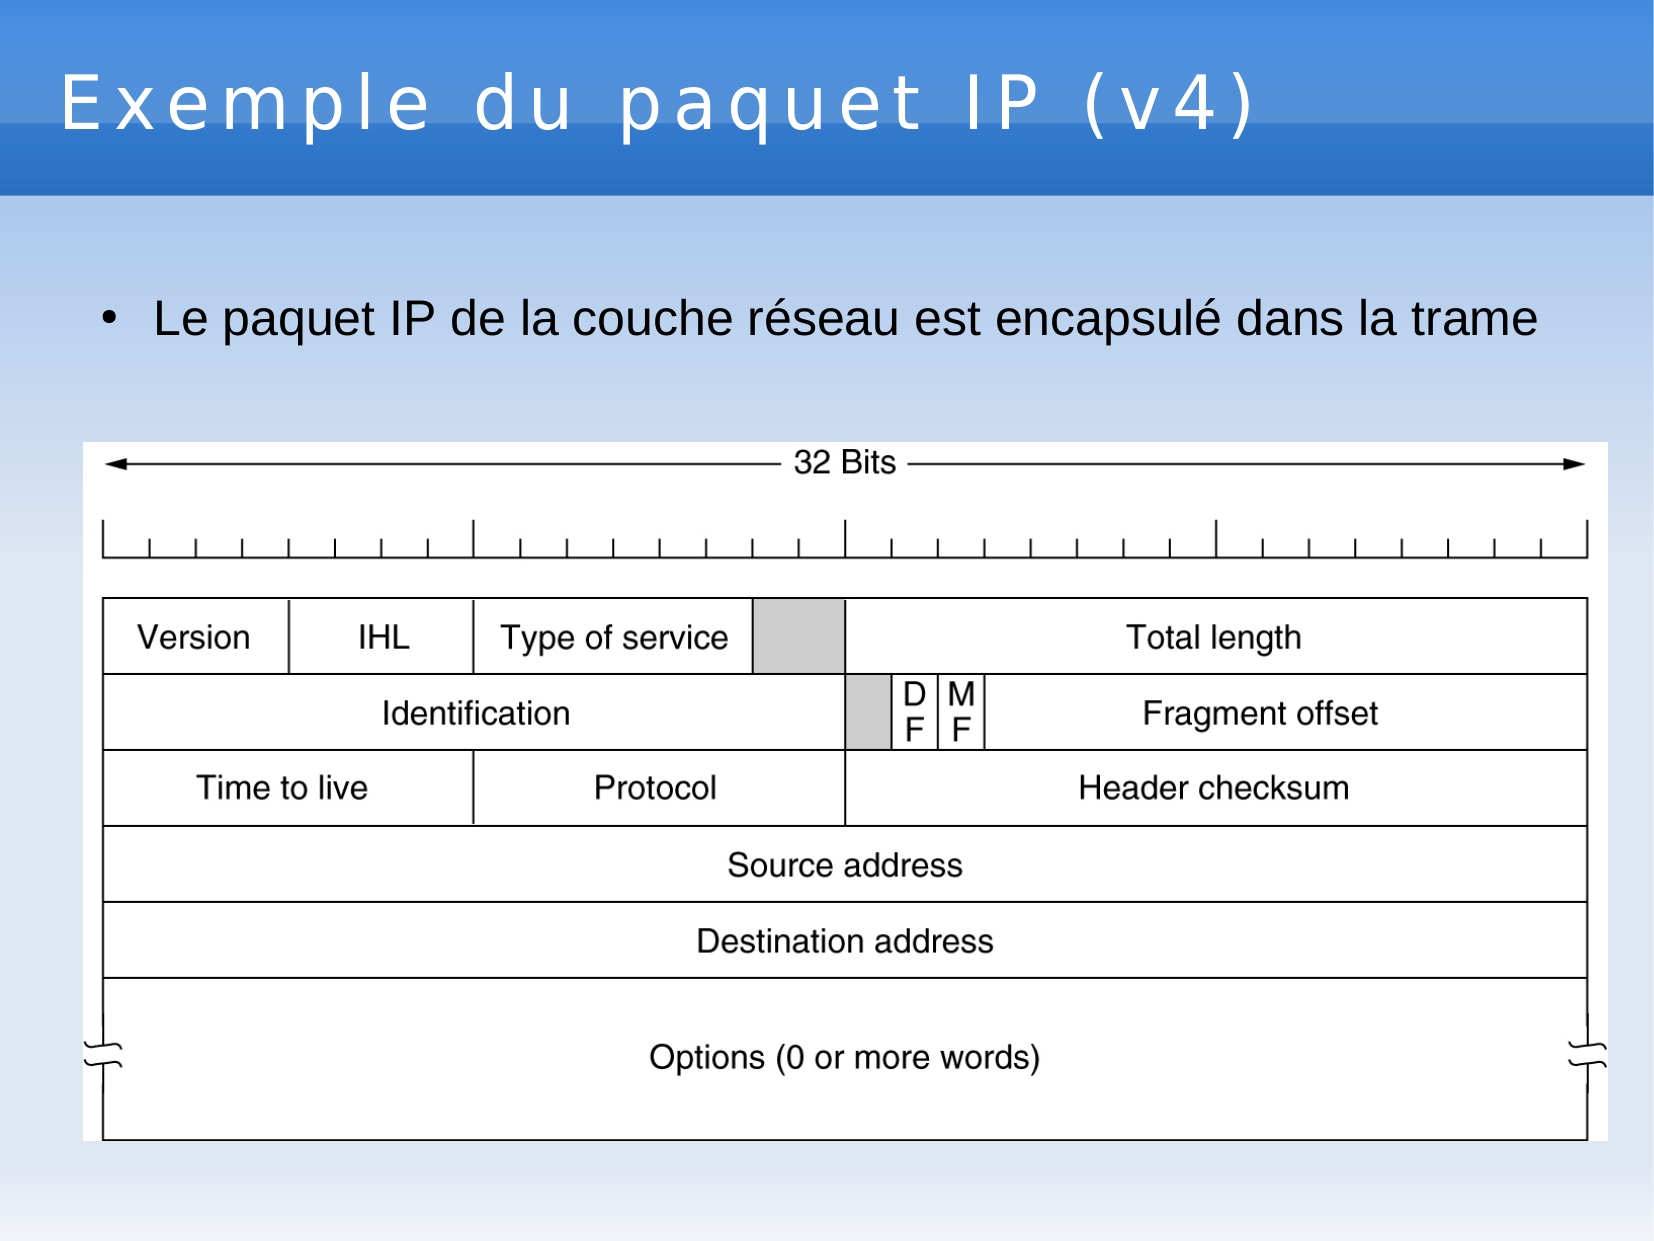

# Exemple du paquet IP (v4)
Le paquet IP de la couche réseau est encapsulé dans la trame